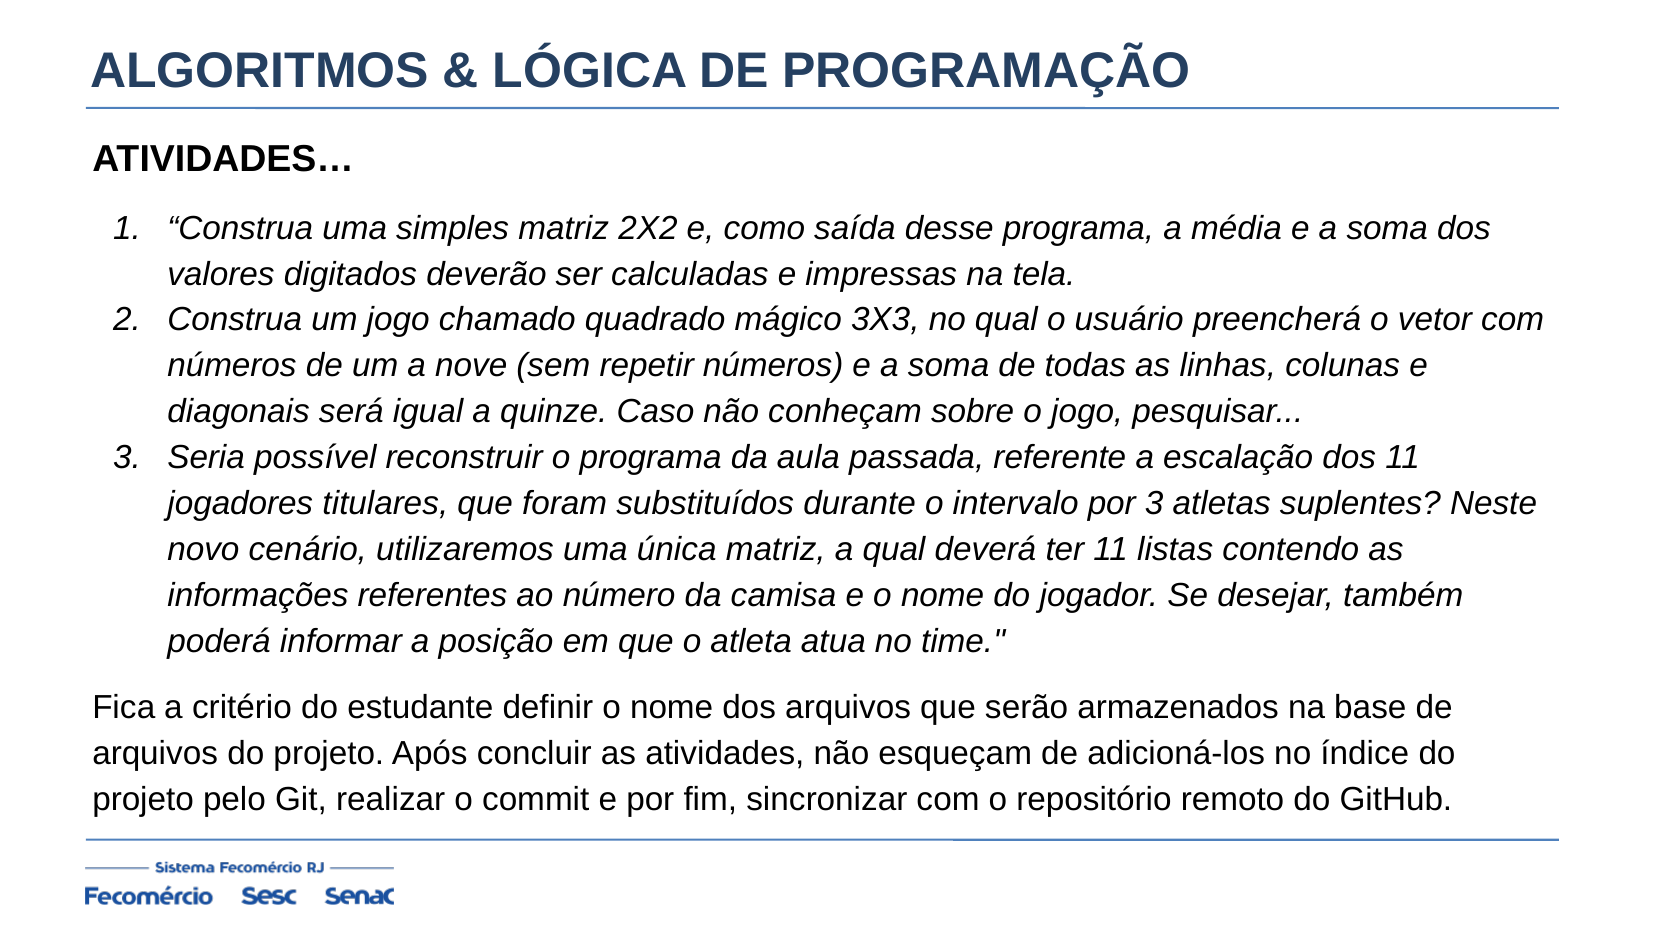

ALGORITMOS & LÓGICA DE PROGRAMAÇÃO
ATIVIDADES…
“Construa uma simples matriz 2X2 e, como saída desse programa, a média e a soma dos valores digitados deverão ser calculadas e impressas na tela.
Construa um jogo chamado quadrado mágico 3X3, no qual o usuário preencherá o vetor com números de um a nove (sem repetir números) e a soma de todas as linhas, colunas e diagonais será igual a quinze. Caso não conheçam sobre o jogo, pesquisar...
Seria possível reconstruir o programa da aula passada, referente a escalação dos 11 jogadores titulares, que foram substituídos durante o intervalo por 3 atletas suplentes? Neste novo cenário, utilizaremos uma única matriz, a qual deverá ter 11 listas contendo as informações referentes ao número da camisa e o nome do jogador. Se desejar, também poderá informar a posição em que o atleta atua no time."
Fica a critério do estudante definir o nome dos arquivos que serão armazenados na base de arquivos do projeto. Após concluir as atividades, não esqueçam de adicioná-los no índice do projeto pelo Git, realizar o commit e por fim, sincronizar com o repositório remoto do GitHub.